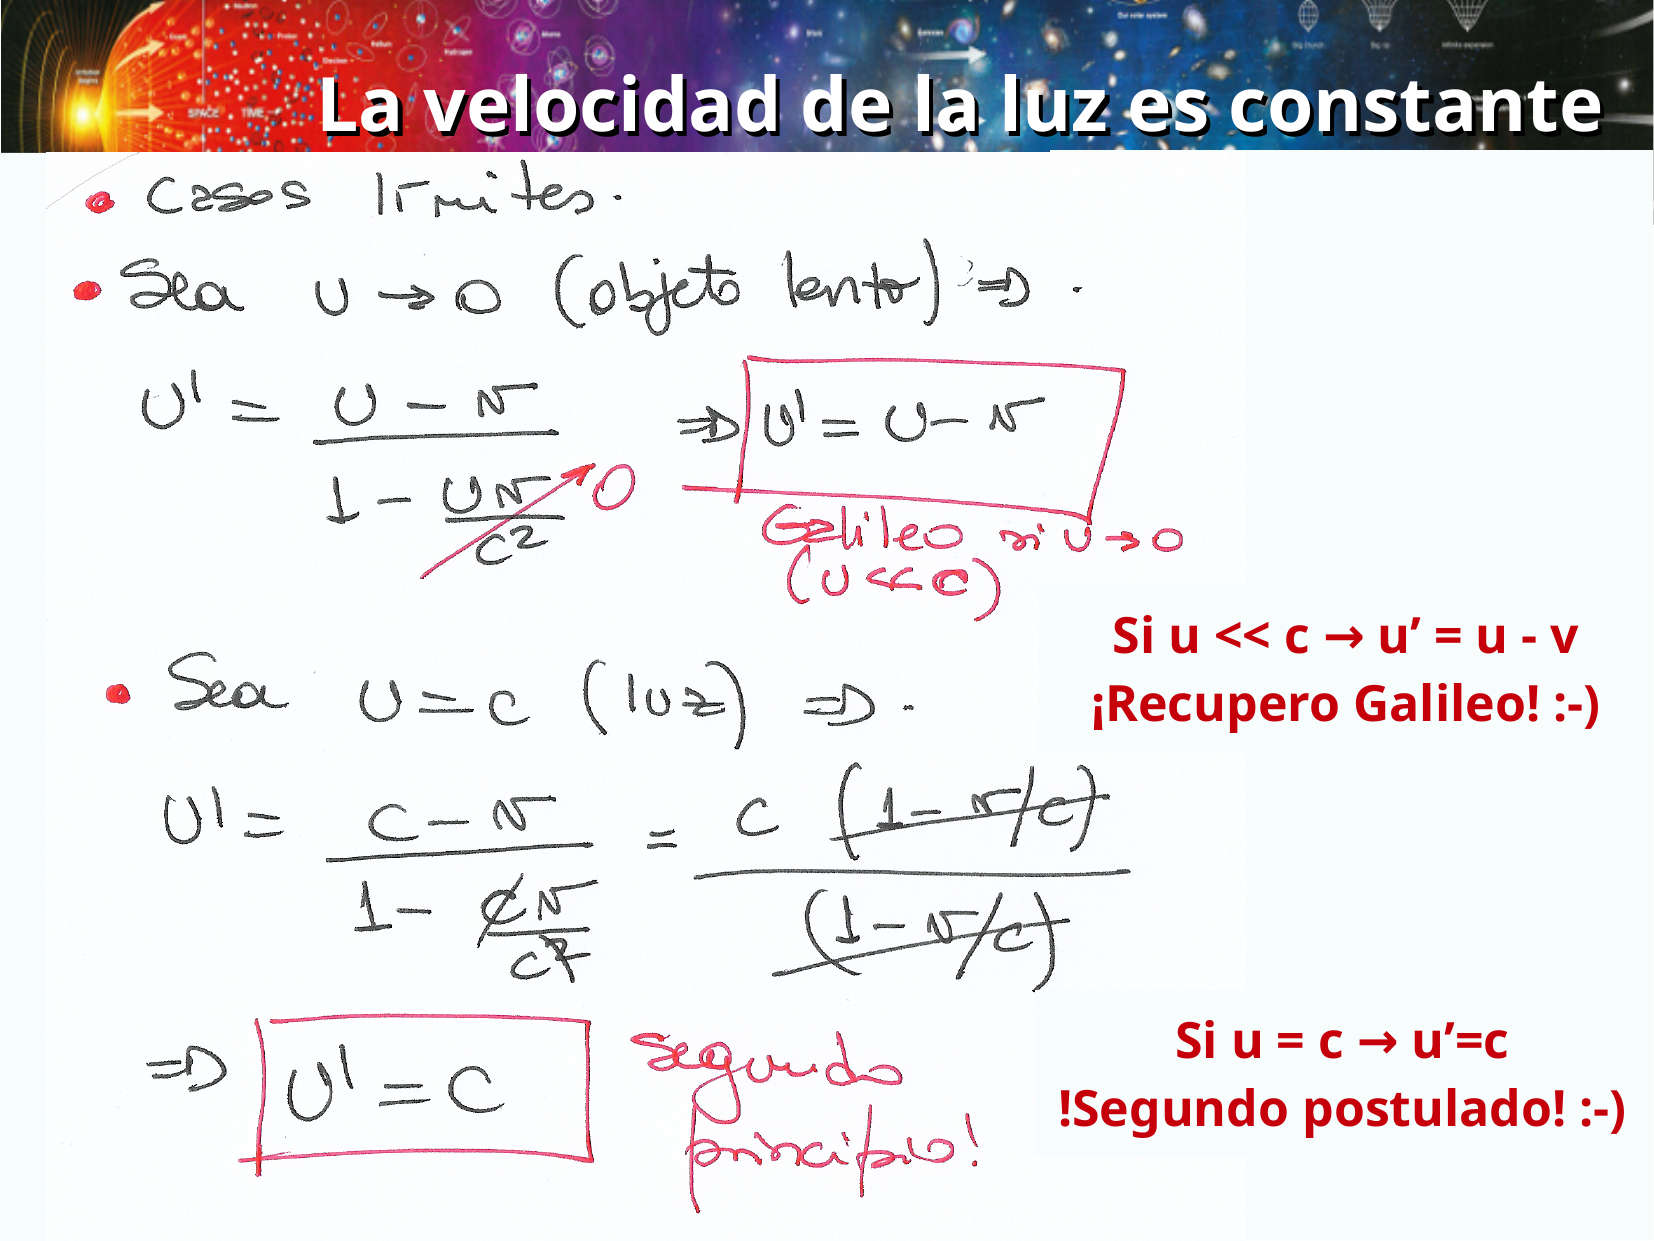

# La velocidad de la luz es constante
Si u << c → u’ = u - v
¡Recupero Galileo! :-)
Si u = c → u’=c
!Segundo postulado! :-)
14 Ago 2019
Asorey - IPAC 2019 - 02 - U01C02
20